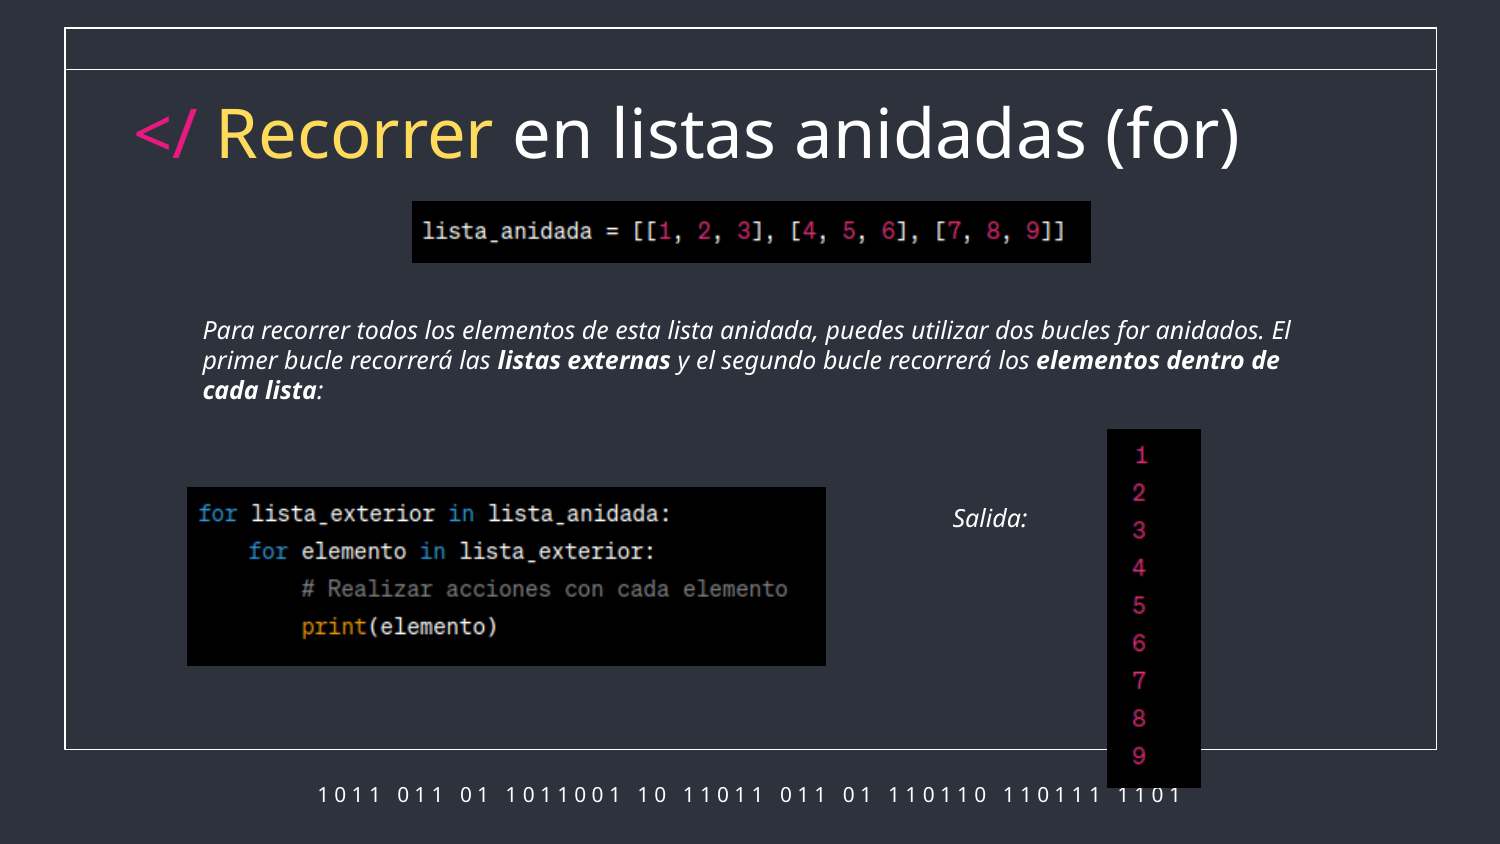

# </ Recorrer en listas anidadas (for)
Para recorrer todos los elementos de esta lista anidada, puedes utilizar dos bucles for anidados. El primer bucle recorrerá las listas externas y el segundo bucle recorrerá los elementos dentro de cada lista:
Salida: